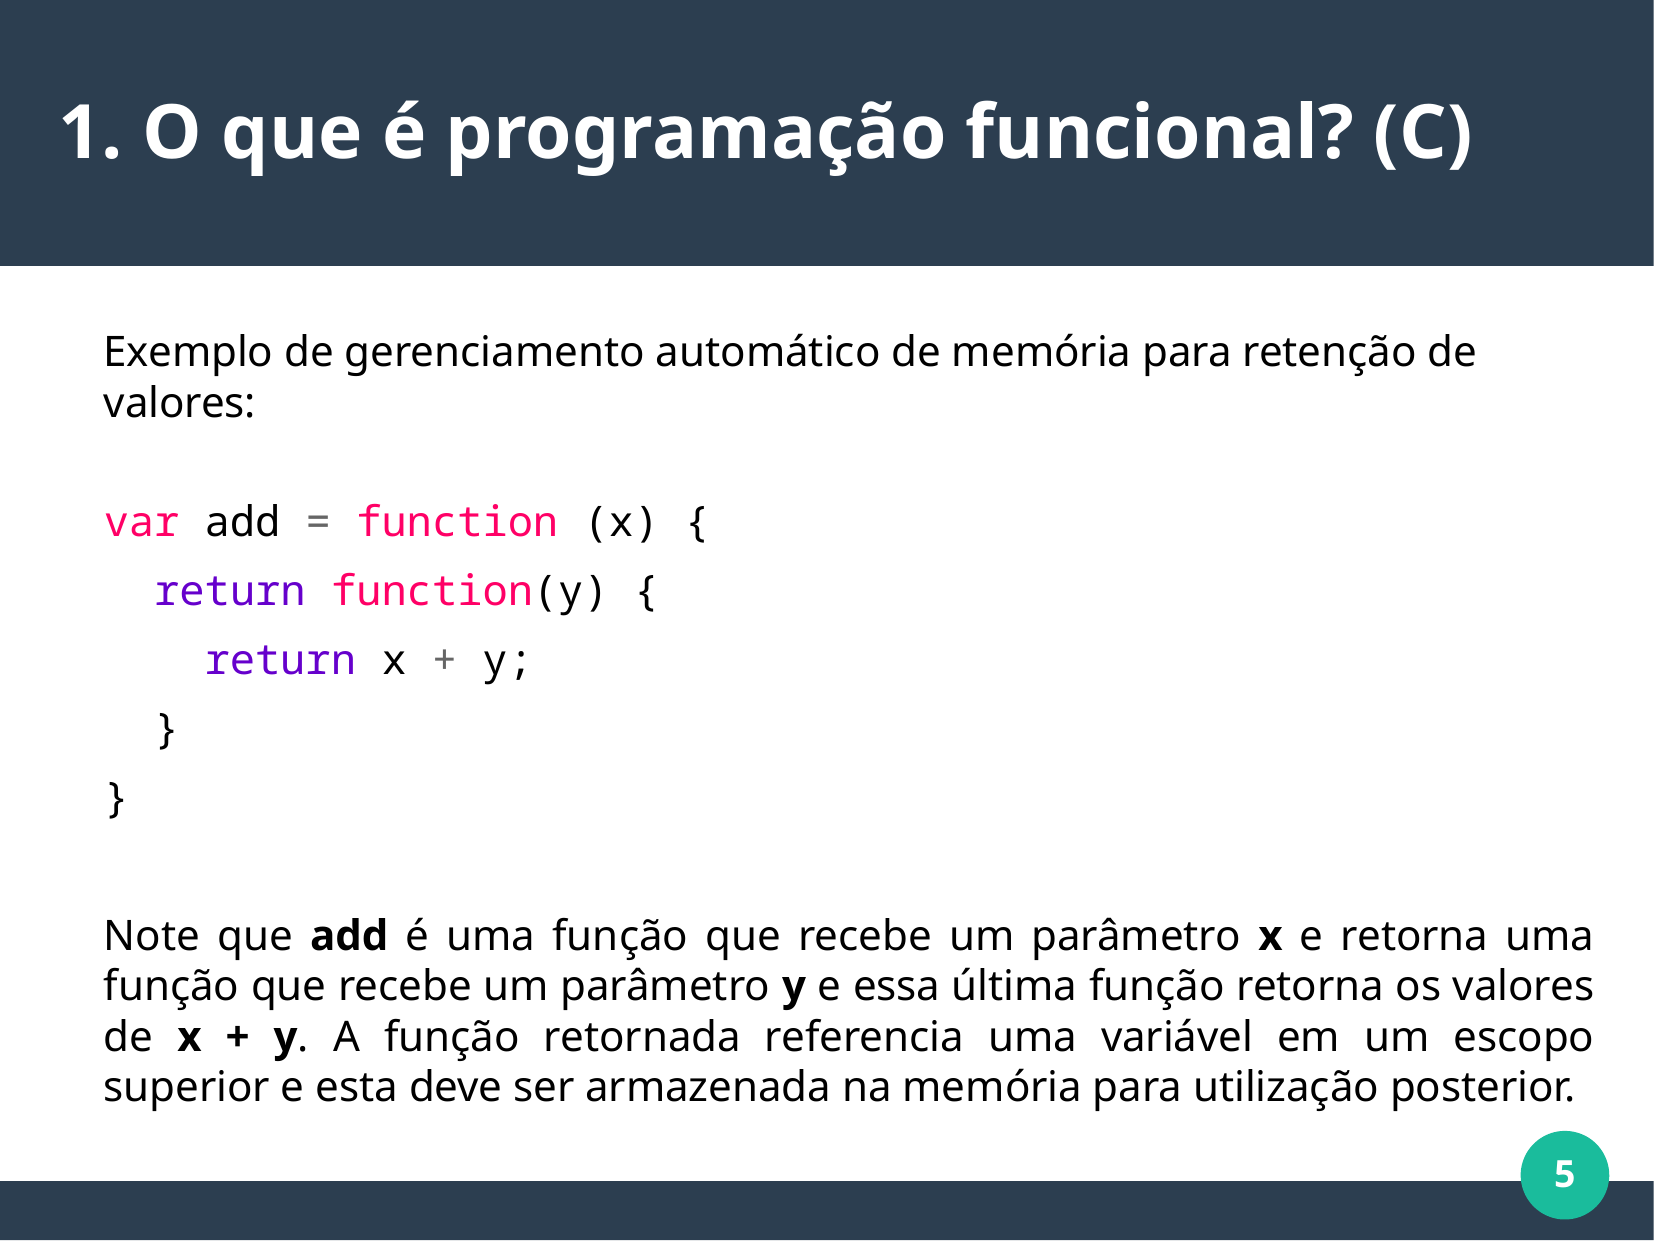

# 1. O que é programação funcional? (C)
Exemplo de gerenciamento automático de memória para retenção de valores:
var add = function (x) {
 return function(y) {
 return x + y;
 }
}
Note que add é uma função que recebe um parâmetro x e retorna uma função que recebe um parâmetro y e essa última função retorna os valores de x + y. A função retornada referencia uma variável em um escopo superior e esta deve ser armazenada na memória para utilização posterior.